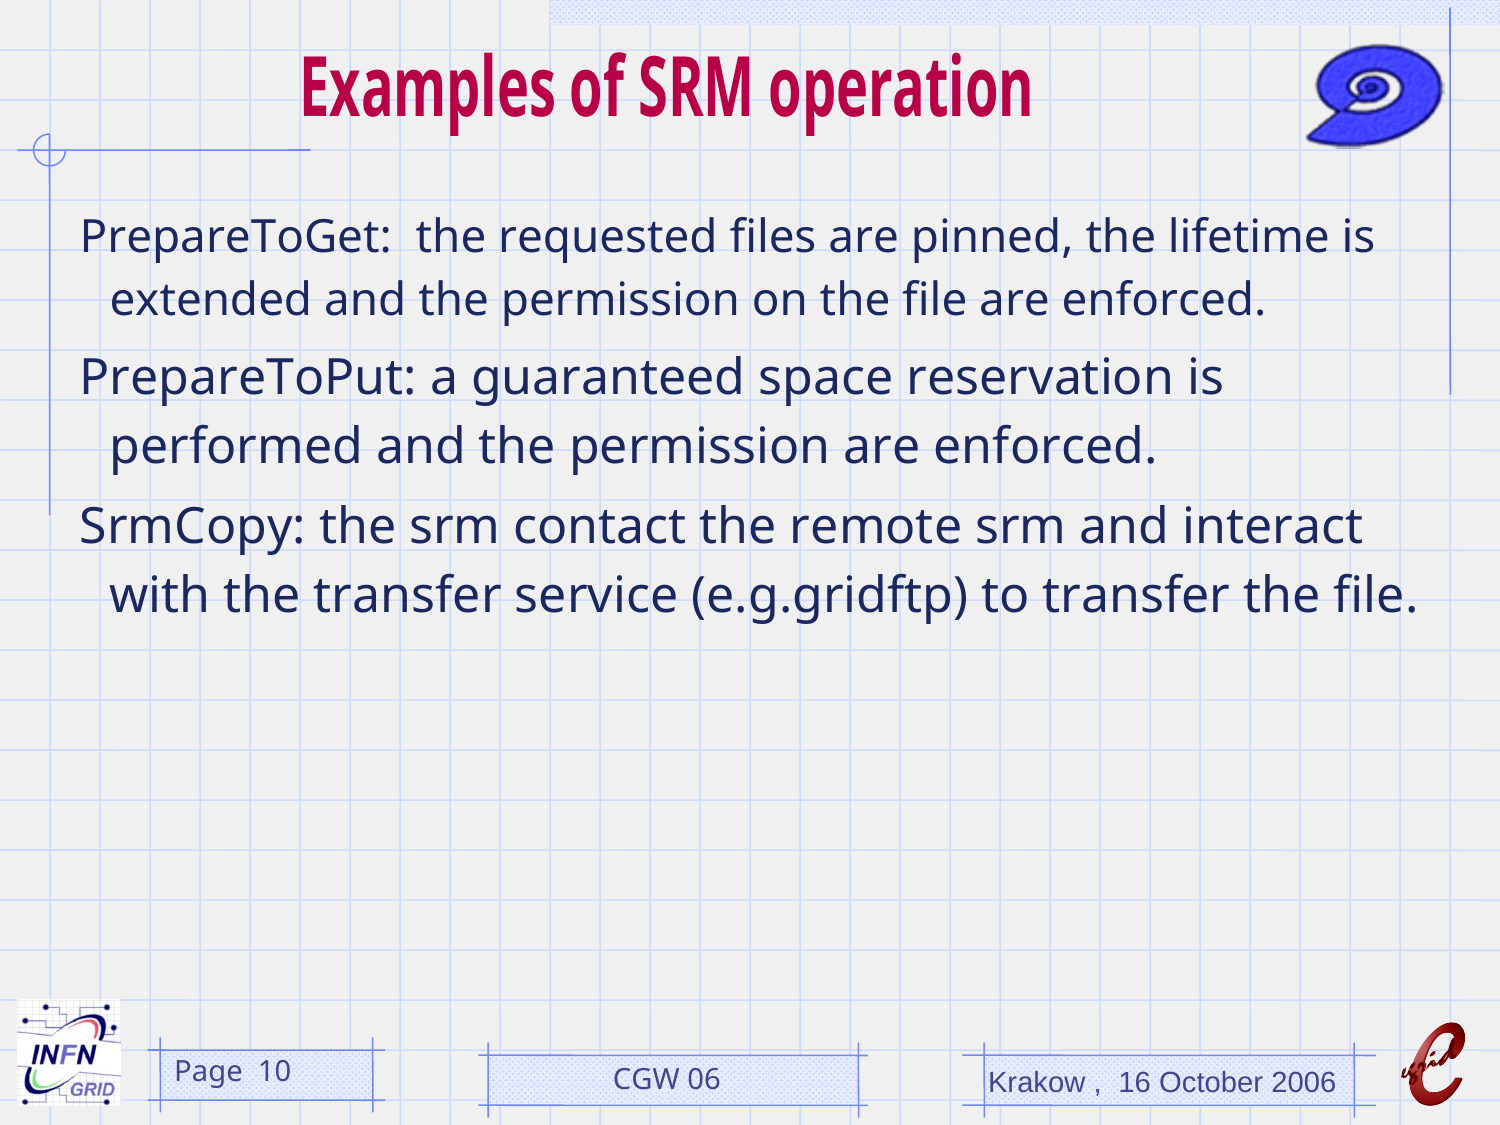

Examples of SRM operation
# PrepareToGet: the requested files are pinned, the lifetime is extended and the permission on the file are enforced.
PrepareToPut: a guaranteed space reservation is performed and the permission are enforced.
SrmCopy: the srm contact the remote srm and interact with the transfer service (e.g.gridftp) to transfer the file.
10